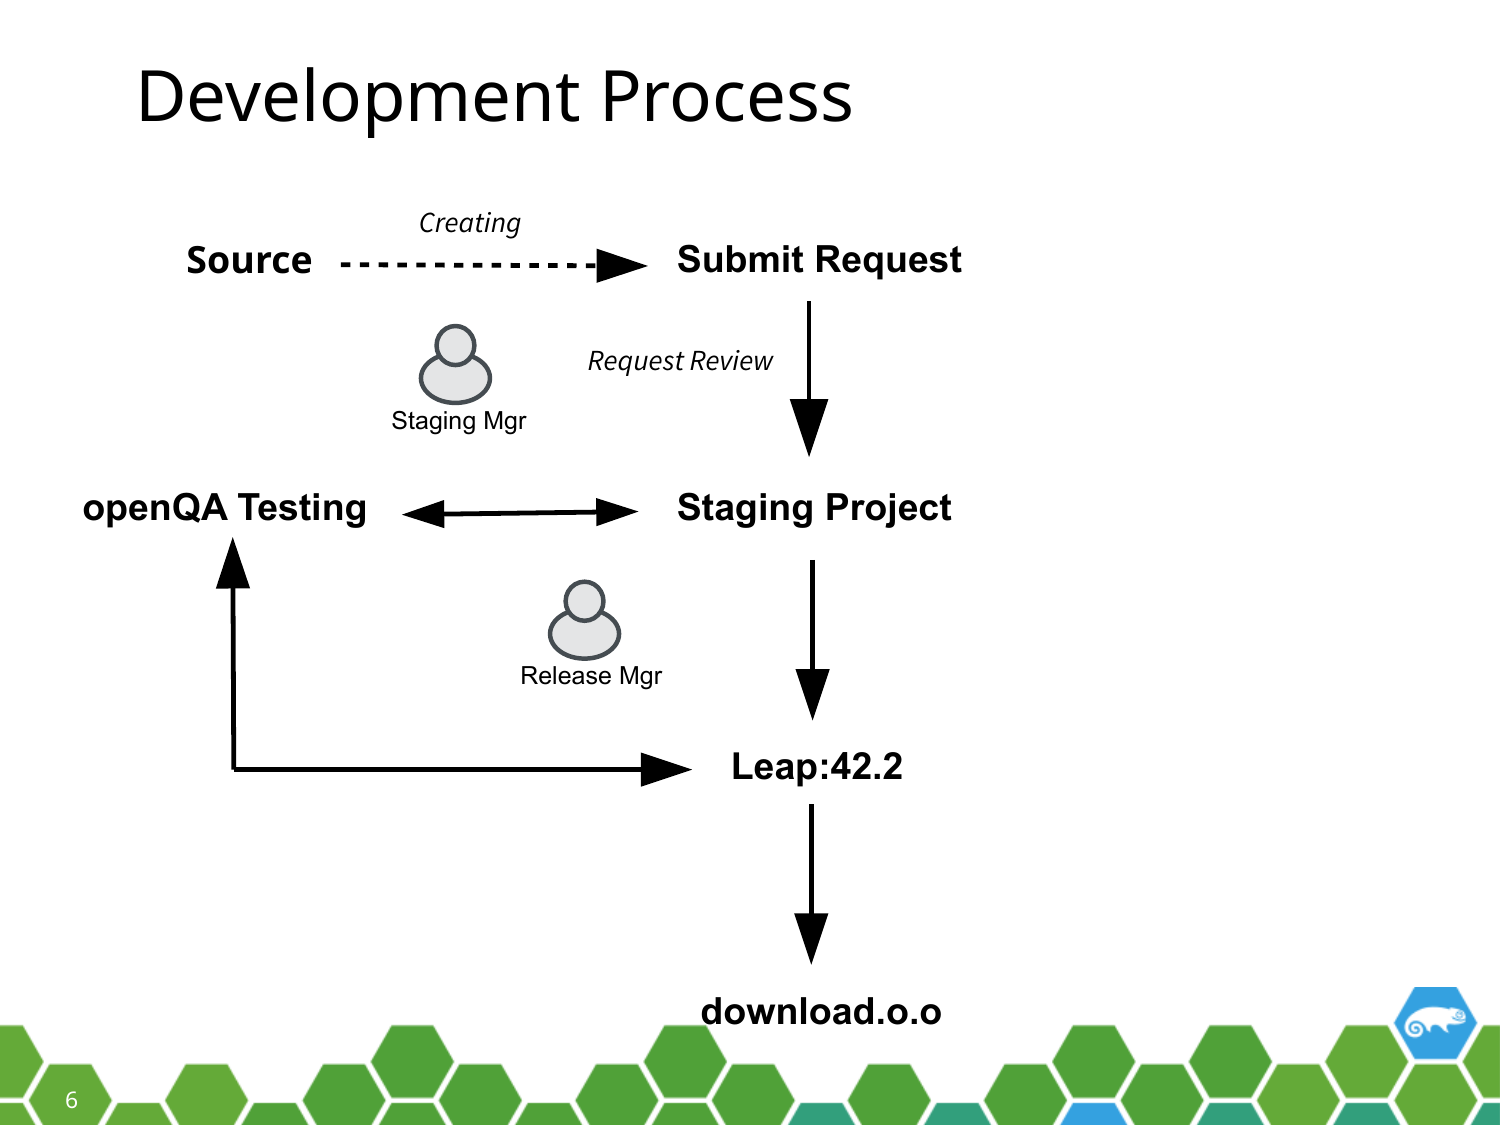

# Development Process
Creating
Source
Submit Request
Request Review
Staging Mgr
openQA Testing
Staging Project
Release Mgr
Leap:42.2
download.o.o